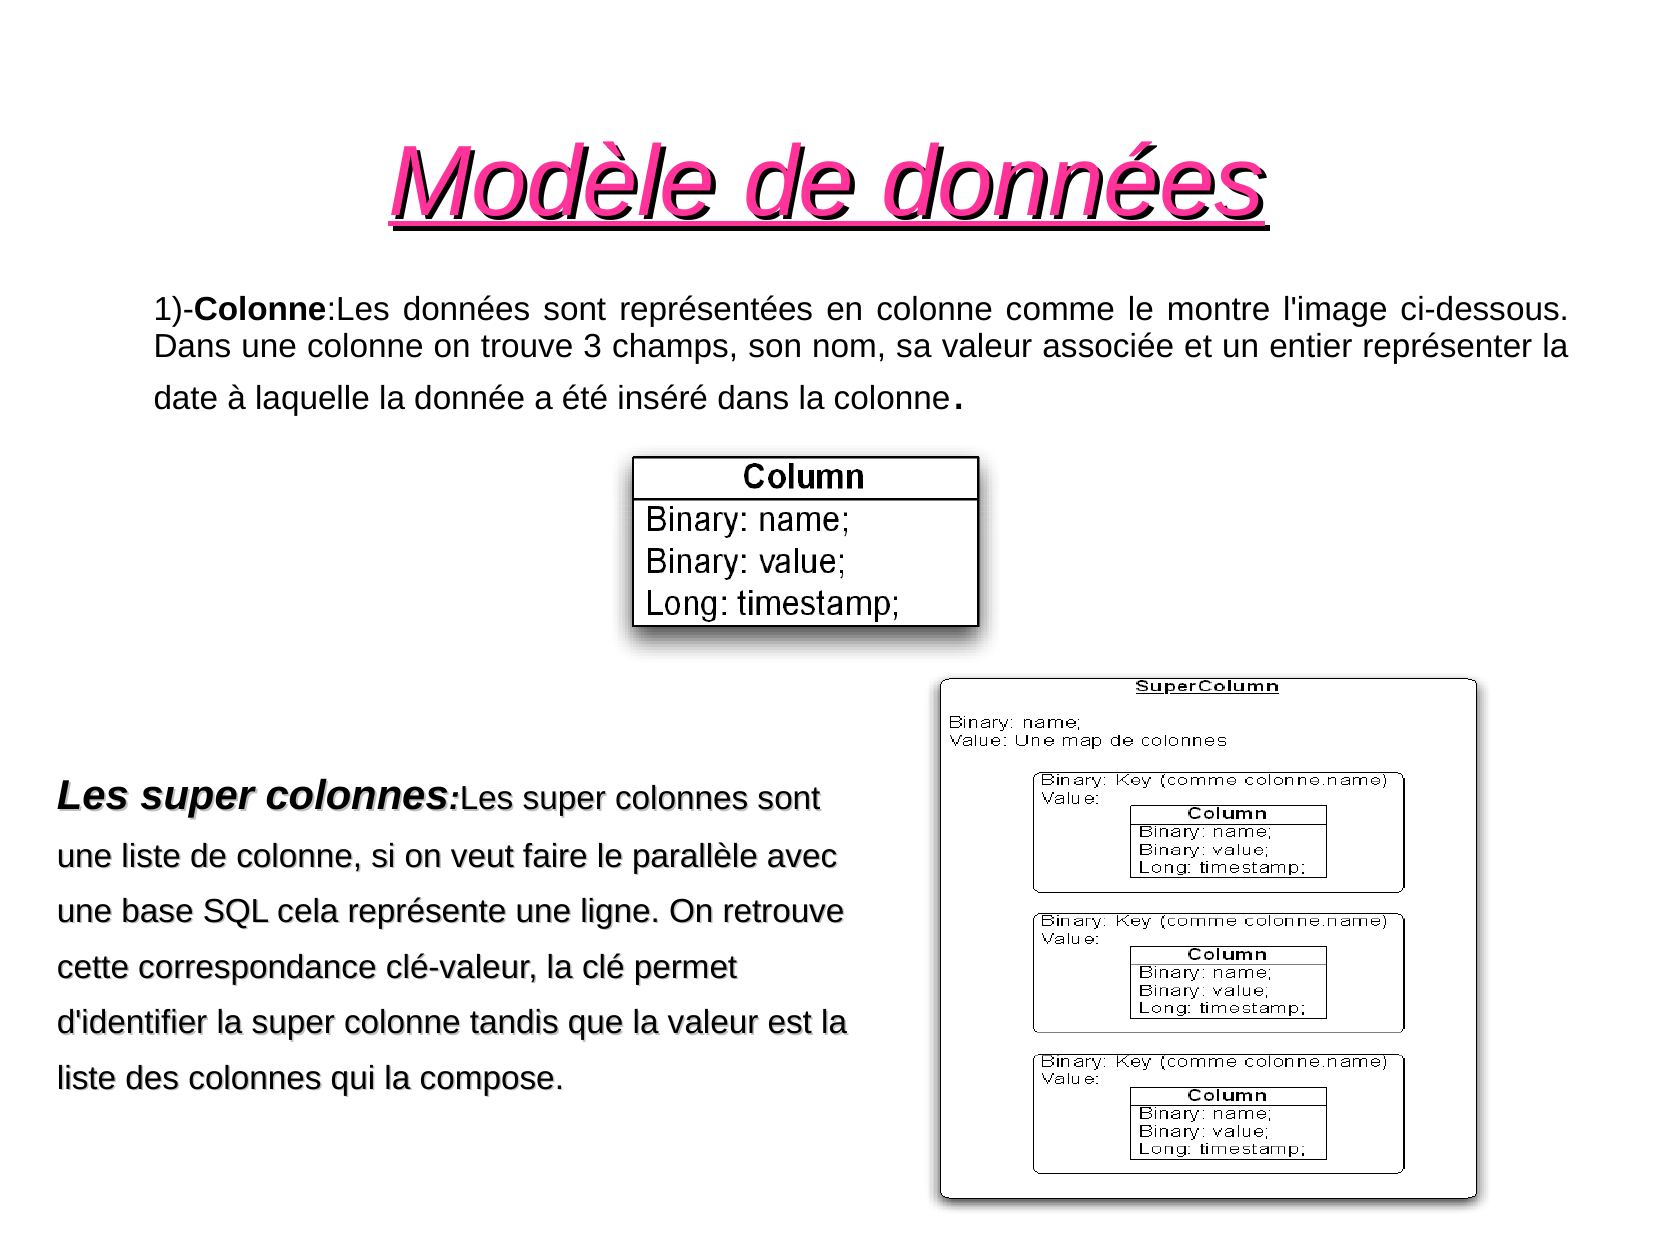

# Modèle de données
1)-Colonne:Les données sont représentées en colonne comme le montre l'image ci-dessous. Dans une colonne on trouve 3 champs, son nom, sa valeur associée et un entier représenter la date à laquelle la donnée a été inséré dans la colonne.
Les super colonnes:Les super colonnes sont une liste de colonne, si on veut faire le parallèle avec une base SQL cela représente une ligne. On retrouve cette correspondance clé-valeur, la clé permet d'identifier la super colonne tandis que la valeur est la liste des colonnes qui la compose.